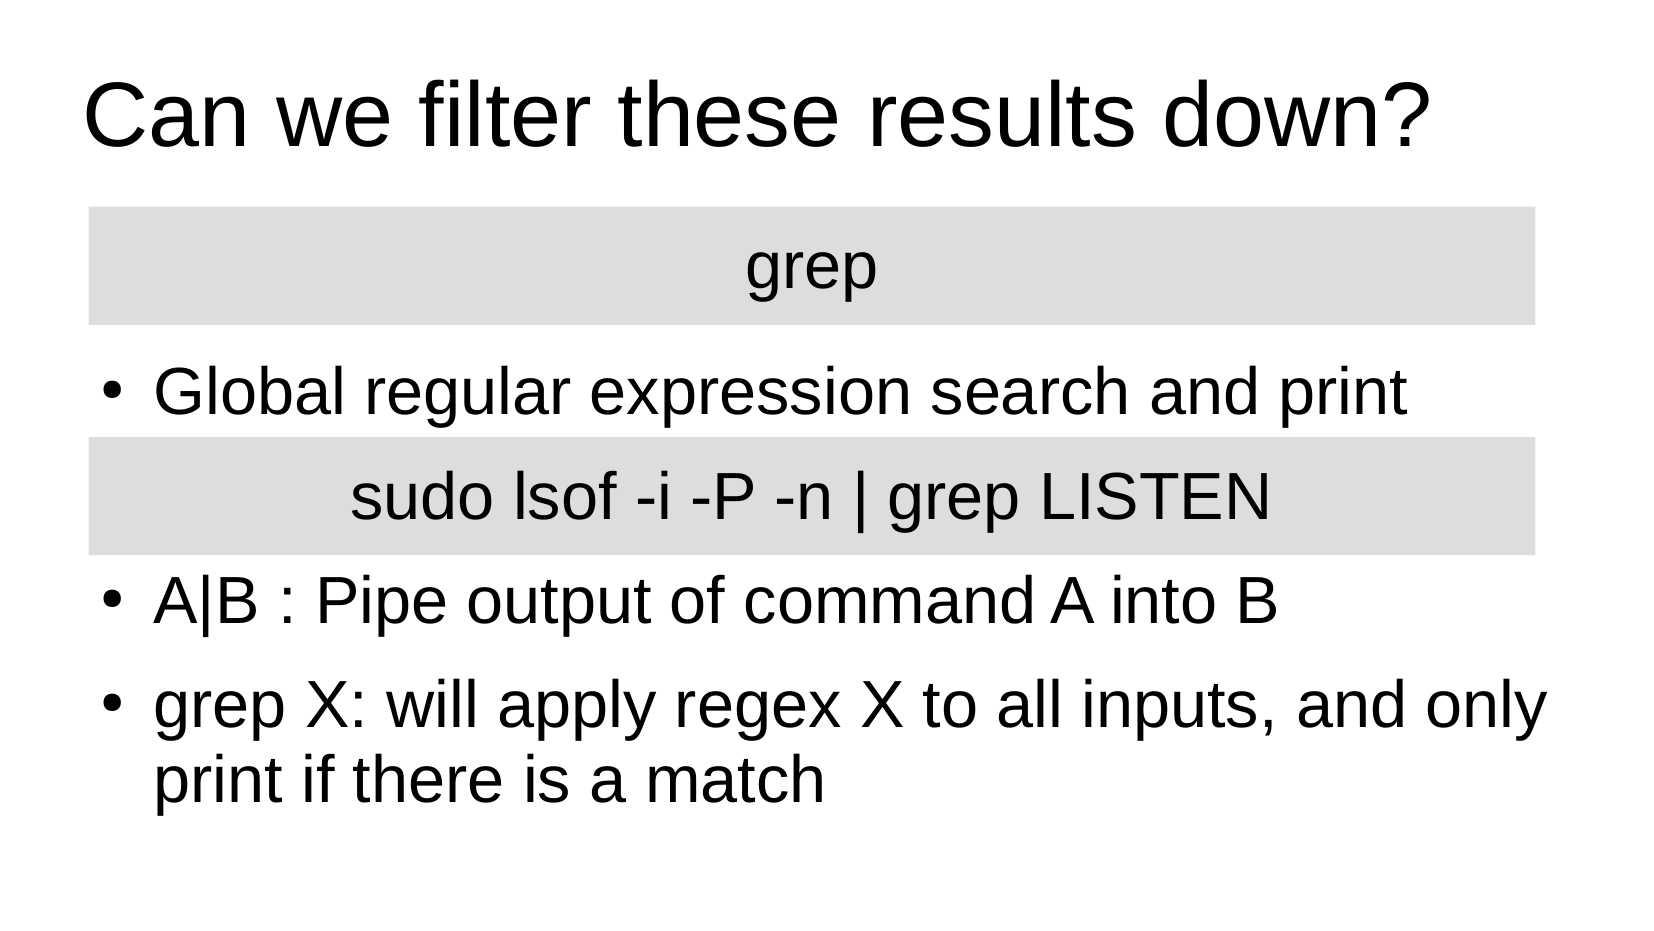

# Can we filter these results down?
grep
Global regular expression search and print
A|B : Pipe output of command A into B
grep X: will apply regex X to all inputs, and only print if there is a match
sudo lsof -i -P -n | grep LISTEN